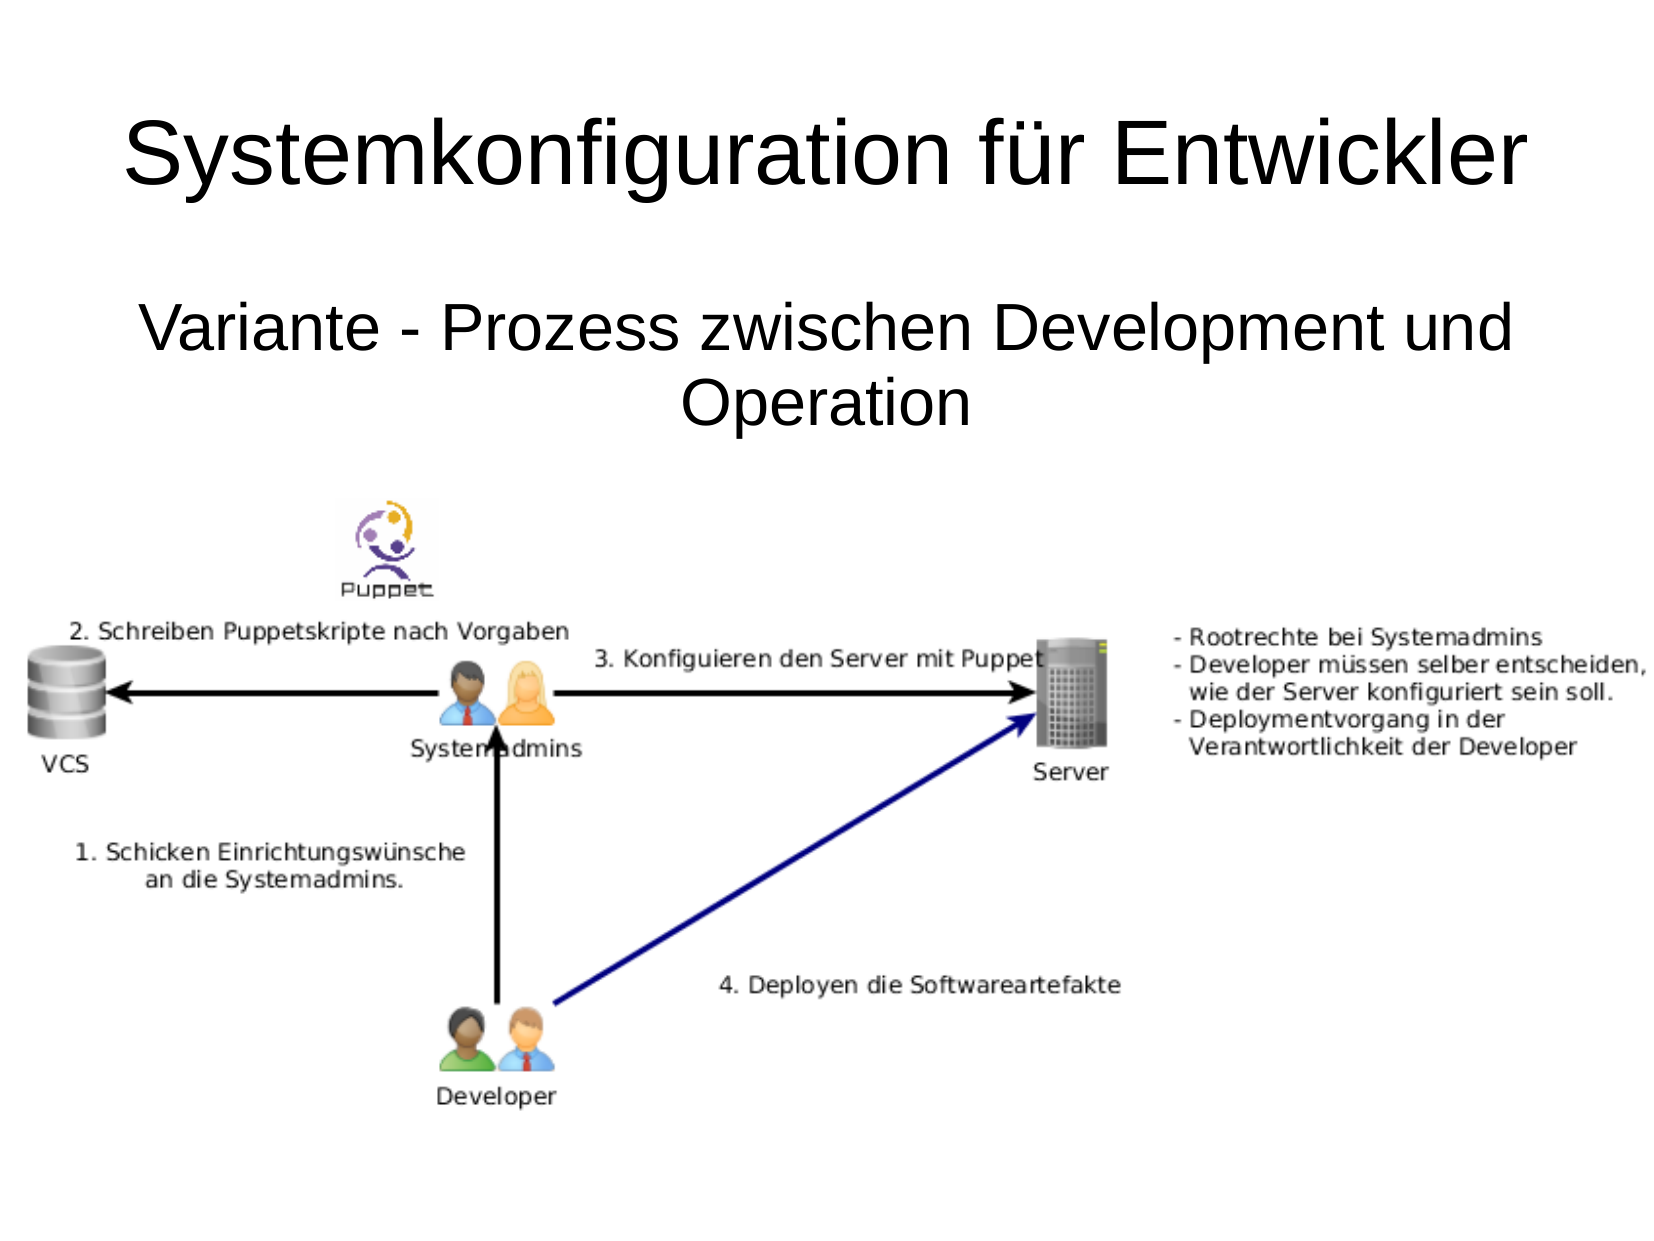

# Systemkonfiguration für Entwickler
Variante - Prozess zwischen Development und Operation